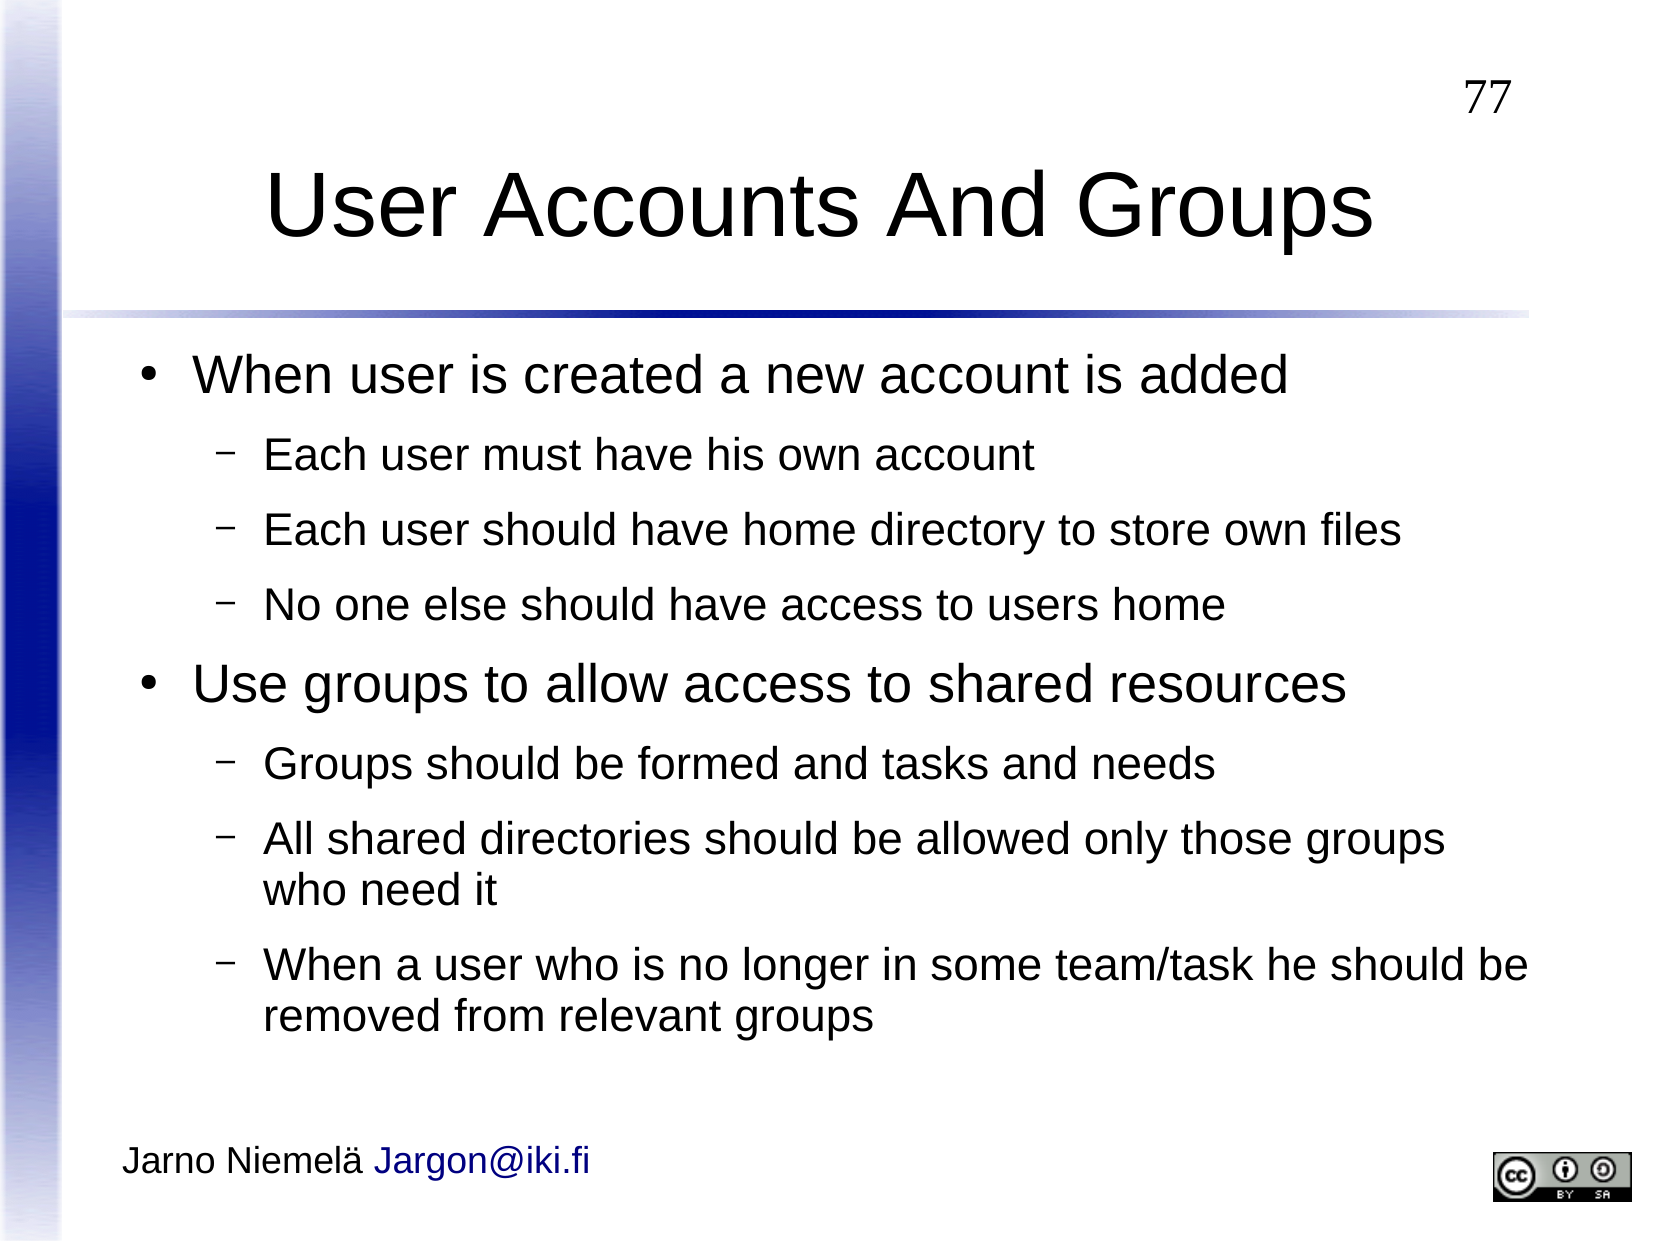

# User Accounts And Groups
When user is created a new account is added
Each user must have his own account
Each user should have home directory to store own files
No one else should have access to users home
Use groups to allow access to shared resources
Groups should be formed and tasks and needs
All shared directories should be allowed only those groups who need it
When a user who is no longer in some team/task he should be removed from relevant groups